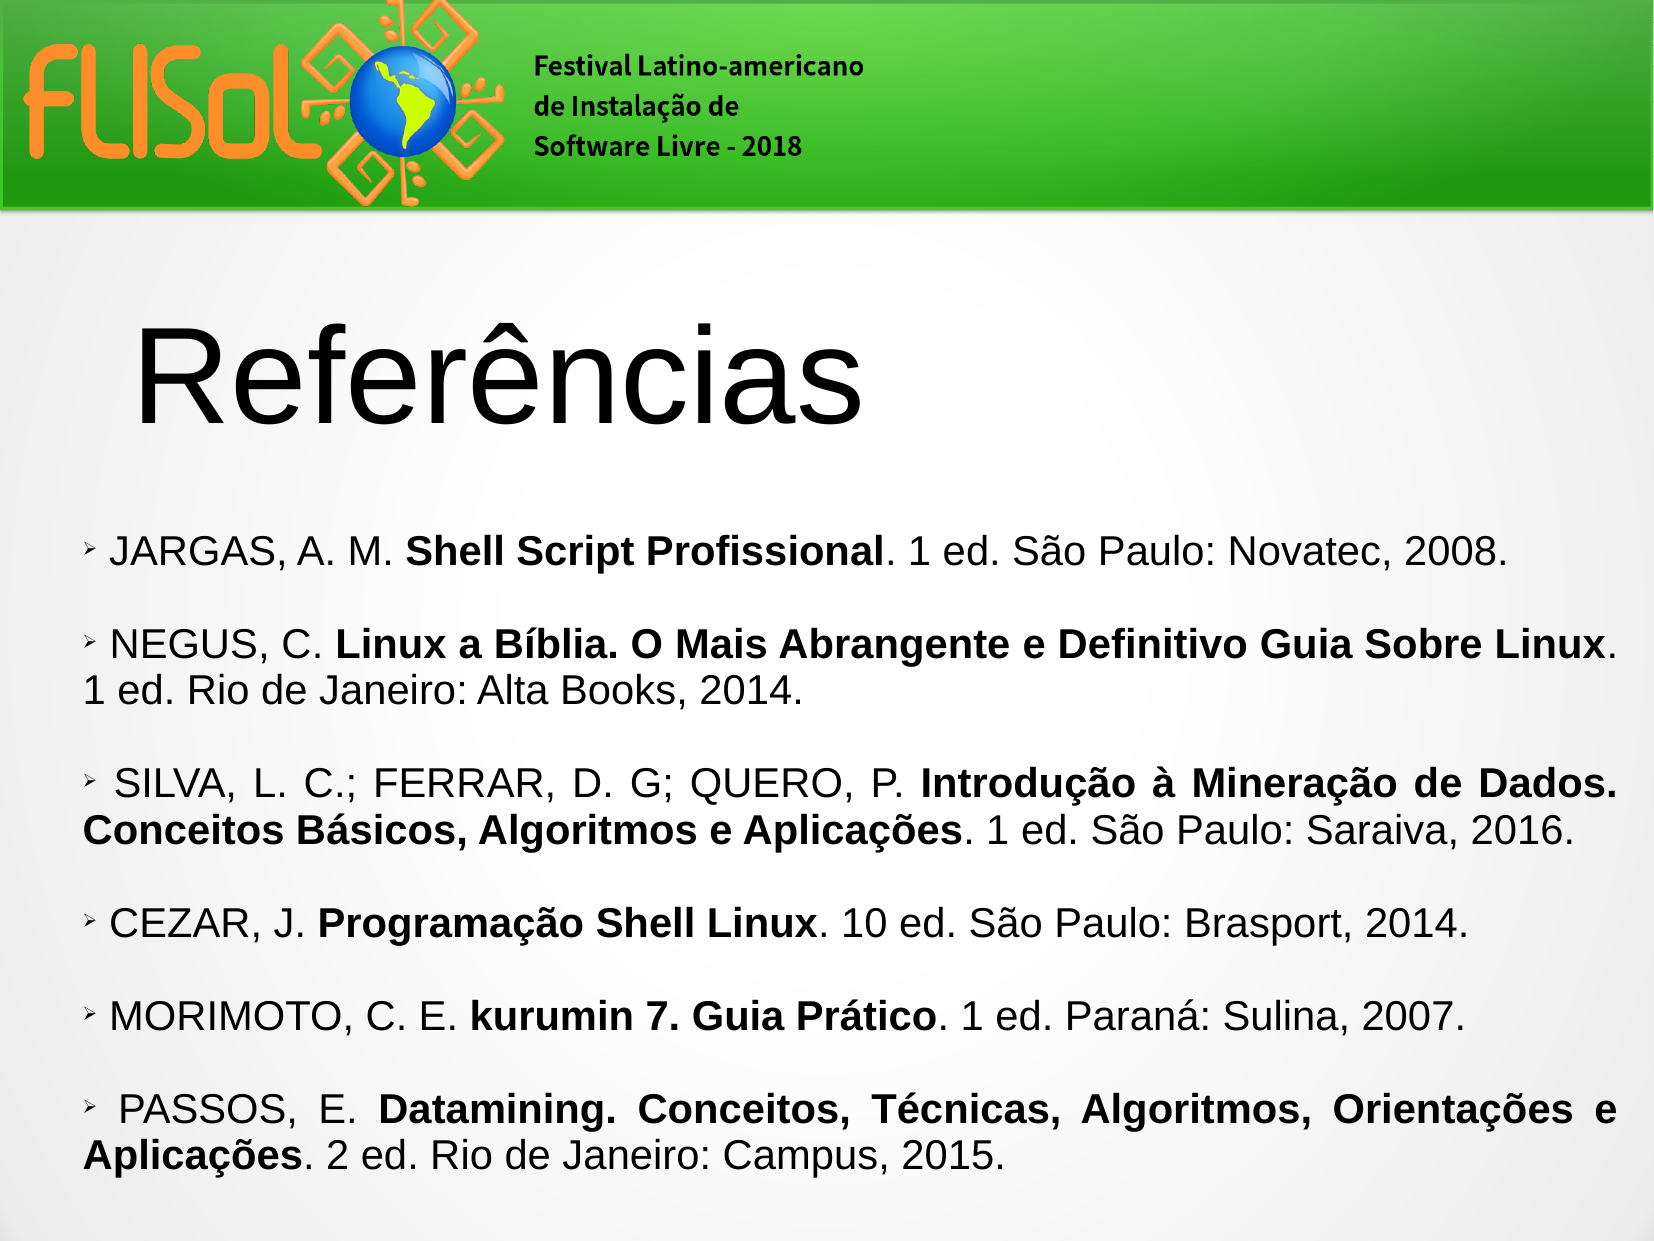

# Referências
 JARGAS, A. M. Shell Script Profissional. 1 ed. São Paulo: Novatec, 2008.
 NEGUS, C. Linux a Bíblia. O Mais Abrangente e Definitivo Guia Sobre Linux. 1 ed. Rio de Janeiro: Alta Books, 2014.
 SILVA, L. C.; FERRAR, D. G; QUERO, P. Introdução à Mineração de Dados. Conceitos Básicos, Algoritmos e Aplicações. 1 ed. São Paulo: Saraiva, 2016.
 CEZAR, J. Programação Shell Linux. 10 ed. São Paulo: Brasport, 2014.
 MORIMOTO, C. E. kurumin 7. Guia Prático. 1 ed. Paraná: Sulina, 2007.
 PASSOS, E. Datamining. Conceitos, Técnicas, Algoritmos, Orientações e Aplicações. 2 ed. Rio de Janeiro: Campus, 2015.